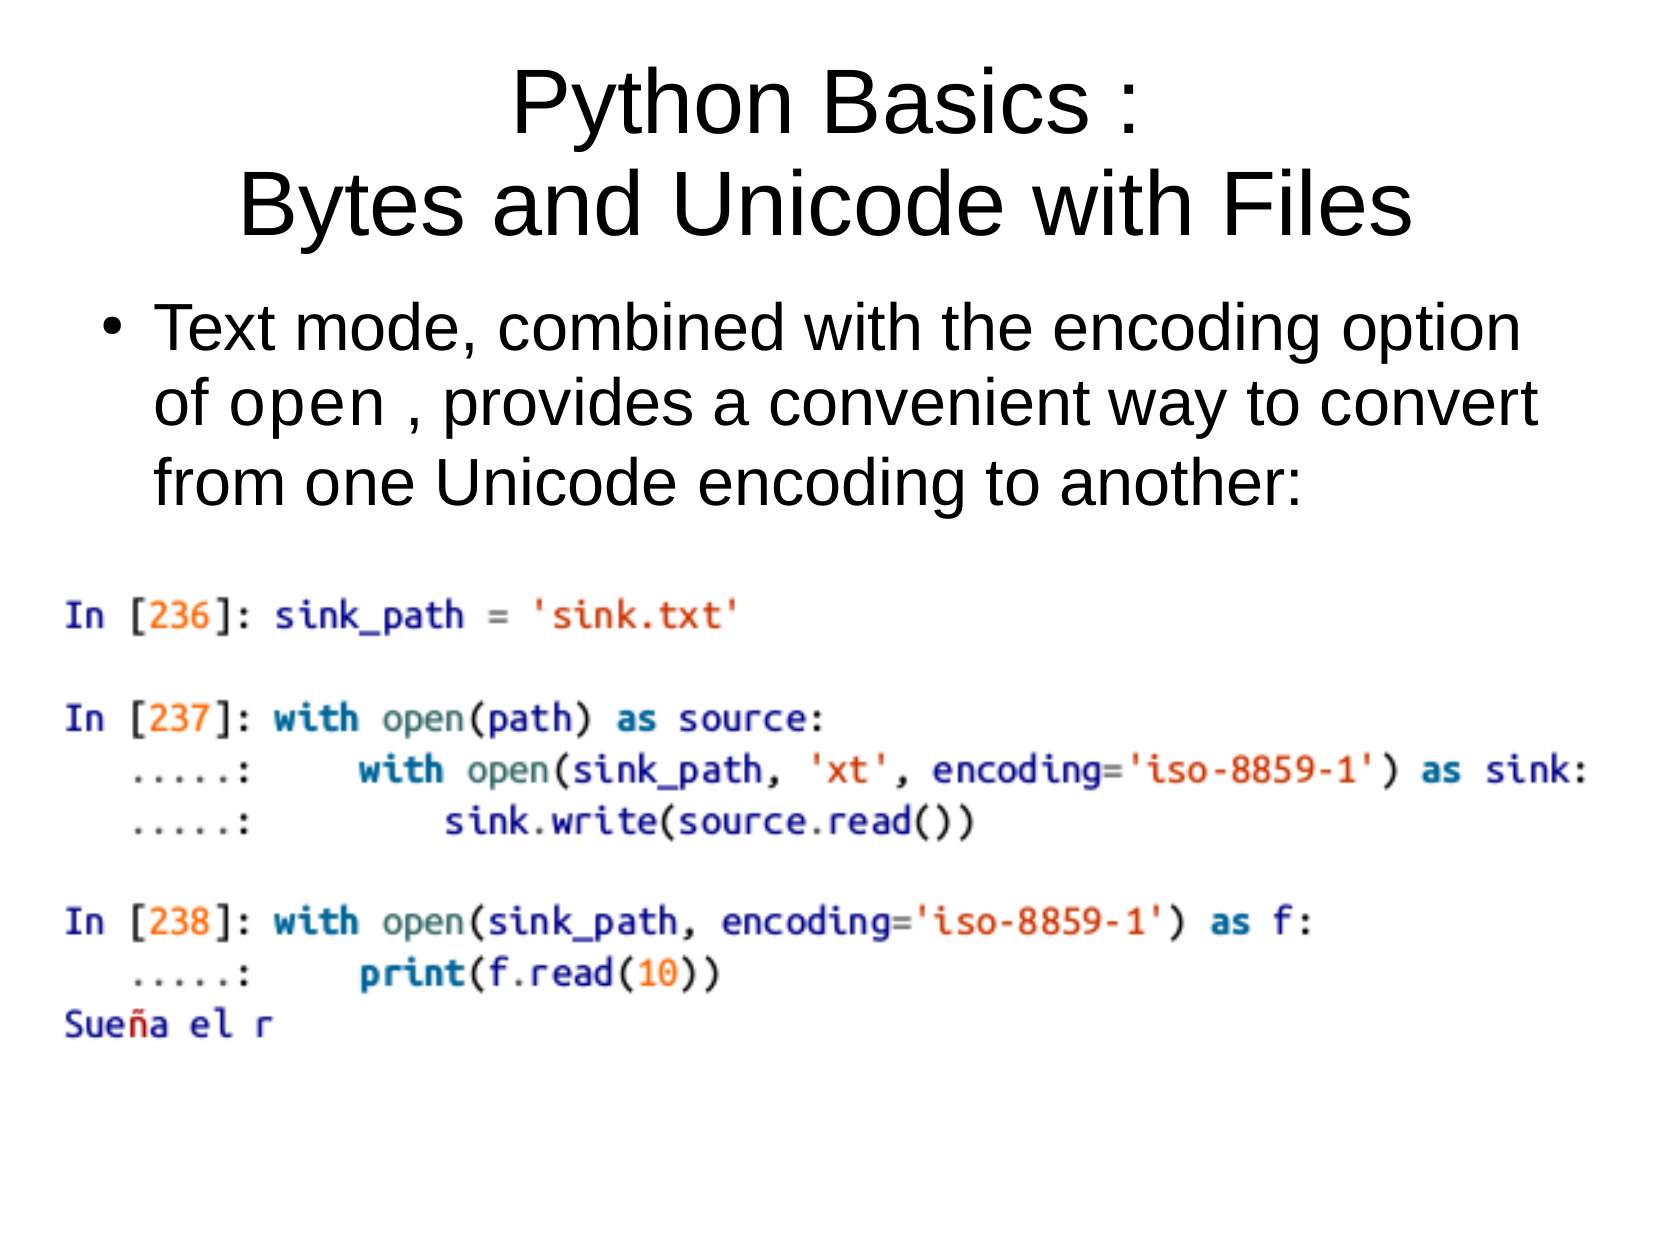

# Python Basics : Bytes and Unicode with Files
Text mode, combined with the encoding option of open , provides a convenient way to convert from one Unicode encoding to another: